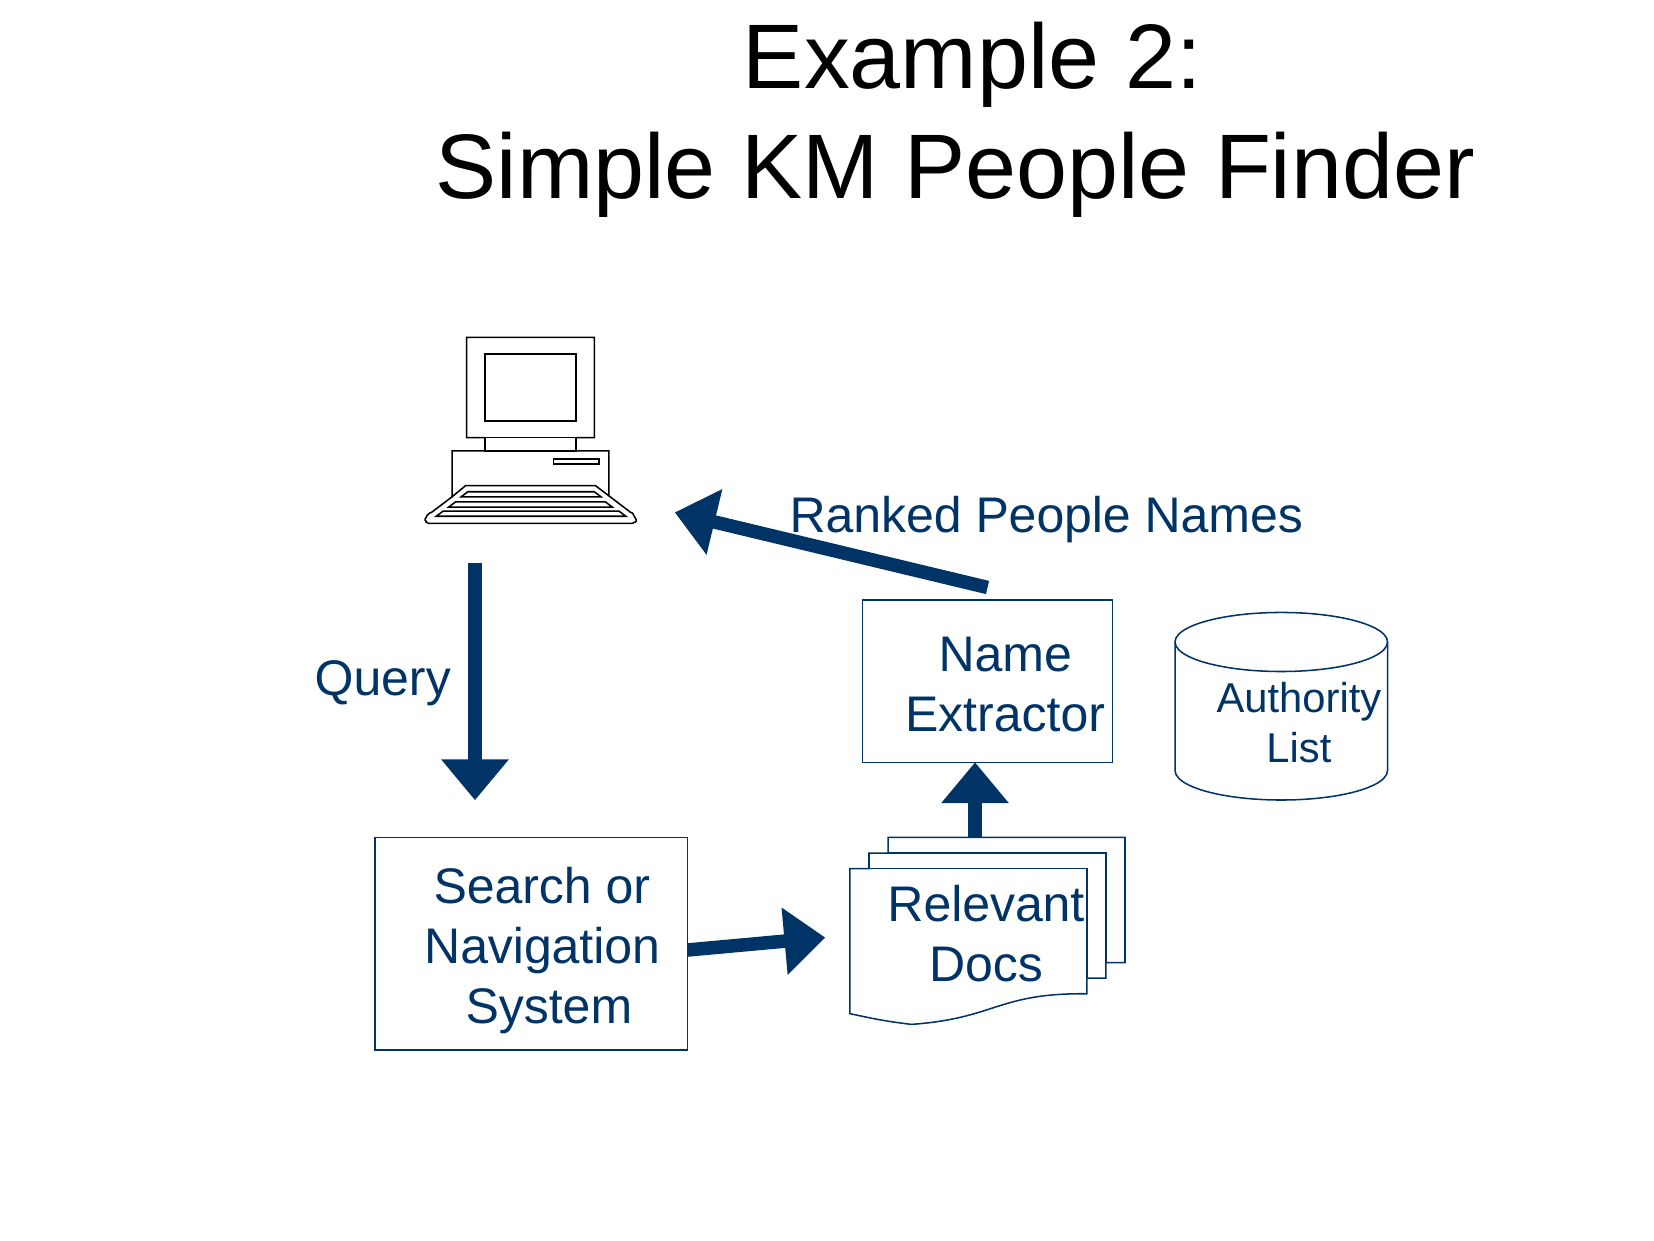

# Example 2: Simple KM People Finder
Ranked People Names
Name
Extractor
Authority
List
Query
Search or
Navigation
System
Relevant
Docs